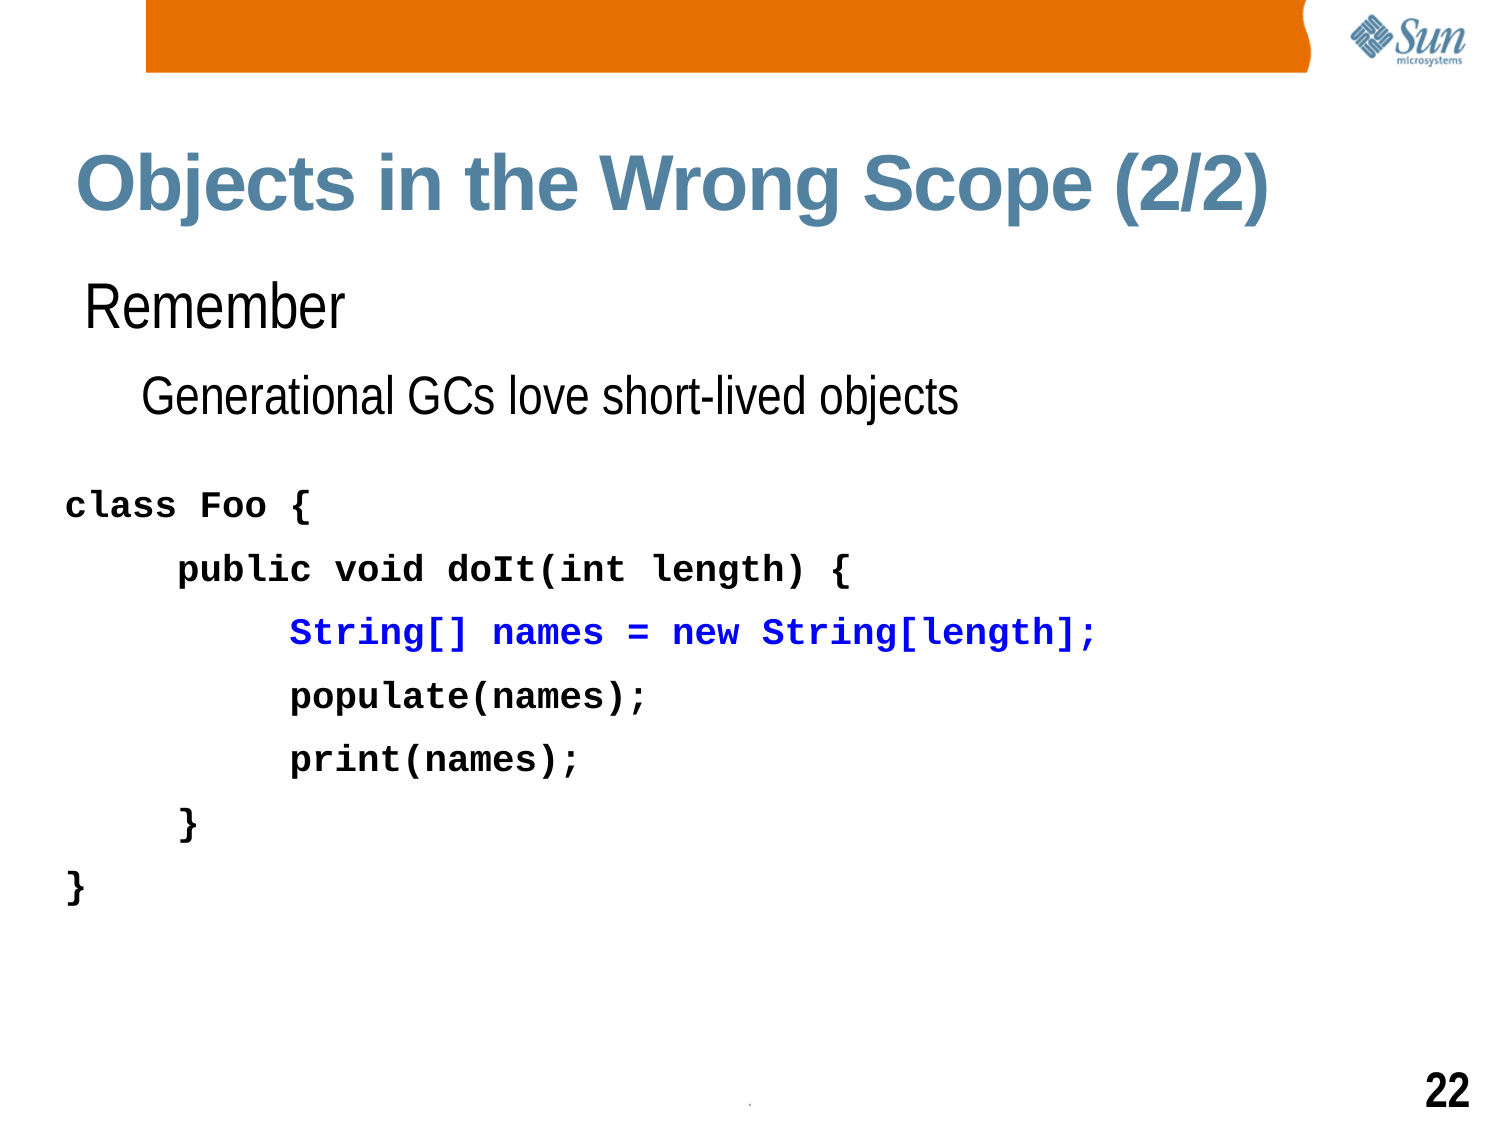

# Objects in the Wrong Scope (2/2)
Remember
Generational GCs love short-lived objects
class Foo {
 public void doIt(int length) {
 String[] names = new String[length];
 populate(names);
 print(names);
 }
}